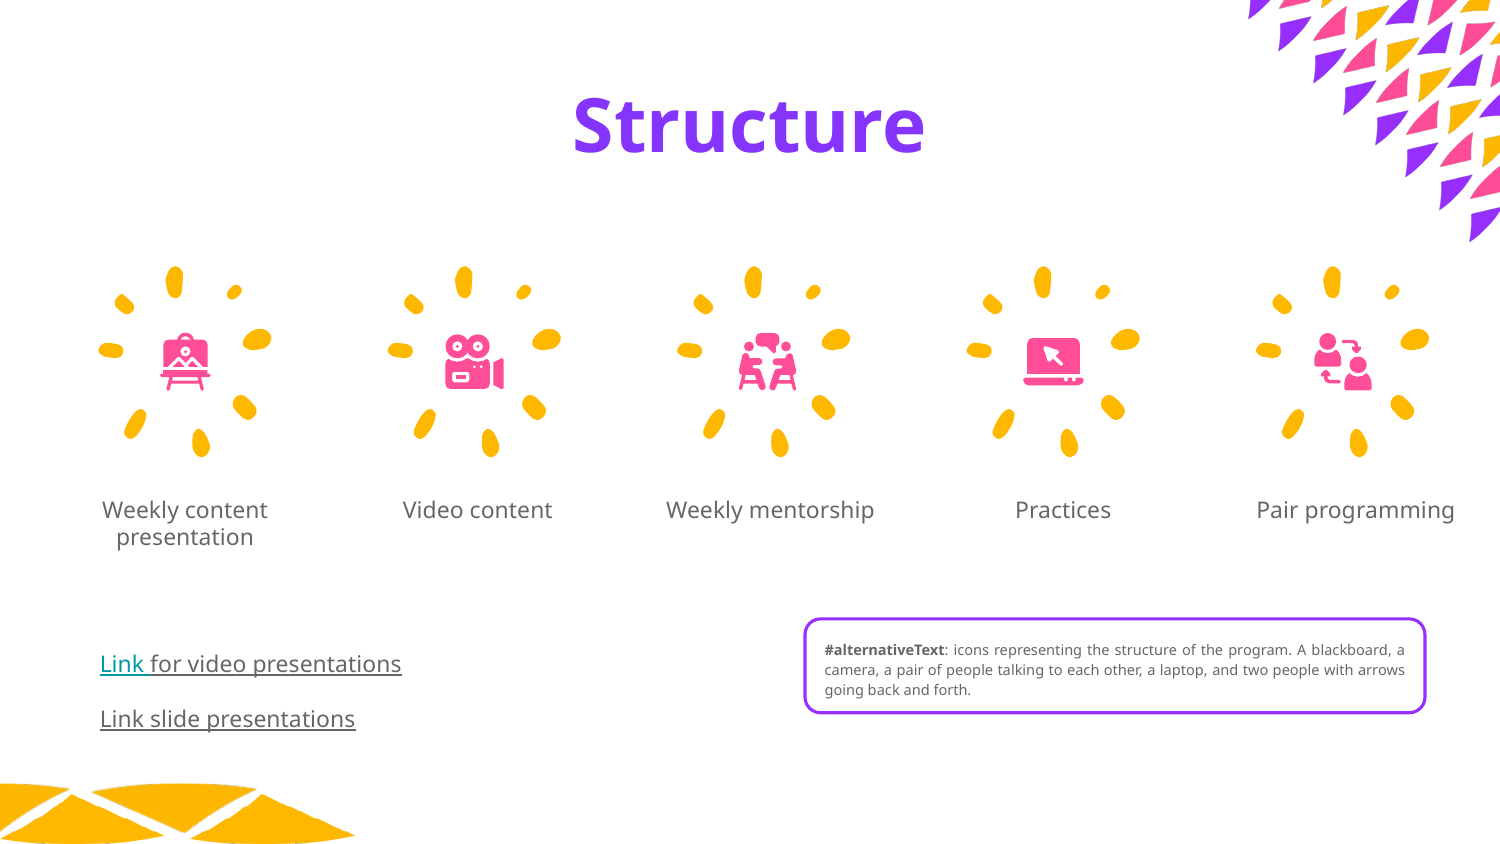

Structure
Weekly content presentation
Video content
Weekly mentorship
Practices
Pair programming
#alternativeText: icons representing the structure of the program. A blackboard, a camera, a pair of people talking to each other, a laptop, and two people with arrows going back and forth.
Link for video presentations
Link slide presentations